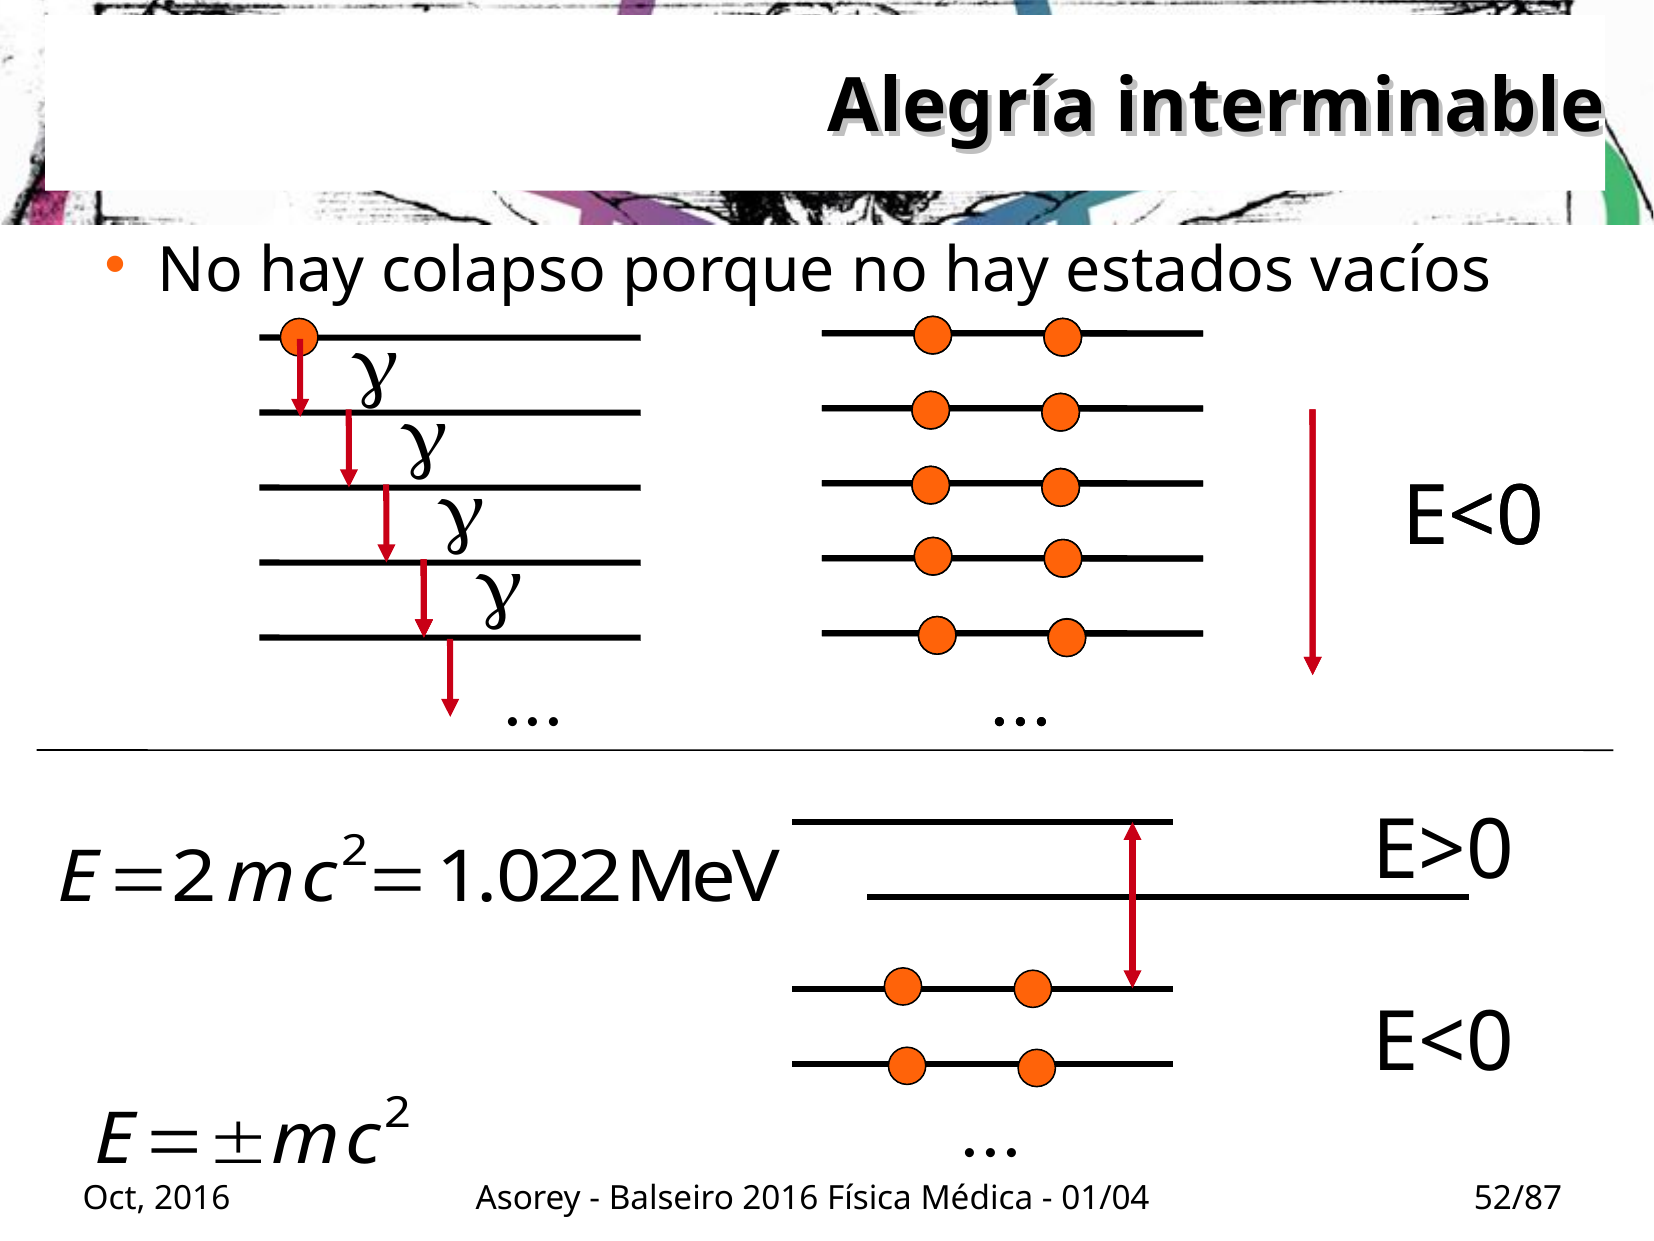

Alegría interminable
# No hay colapso porque no hay estados vacíos



E<0
E<0




E>0
E<0

Oct, 2016
Asorey - Balseiro 2016 Física Médica - 01/04
52